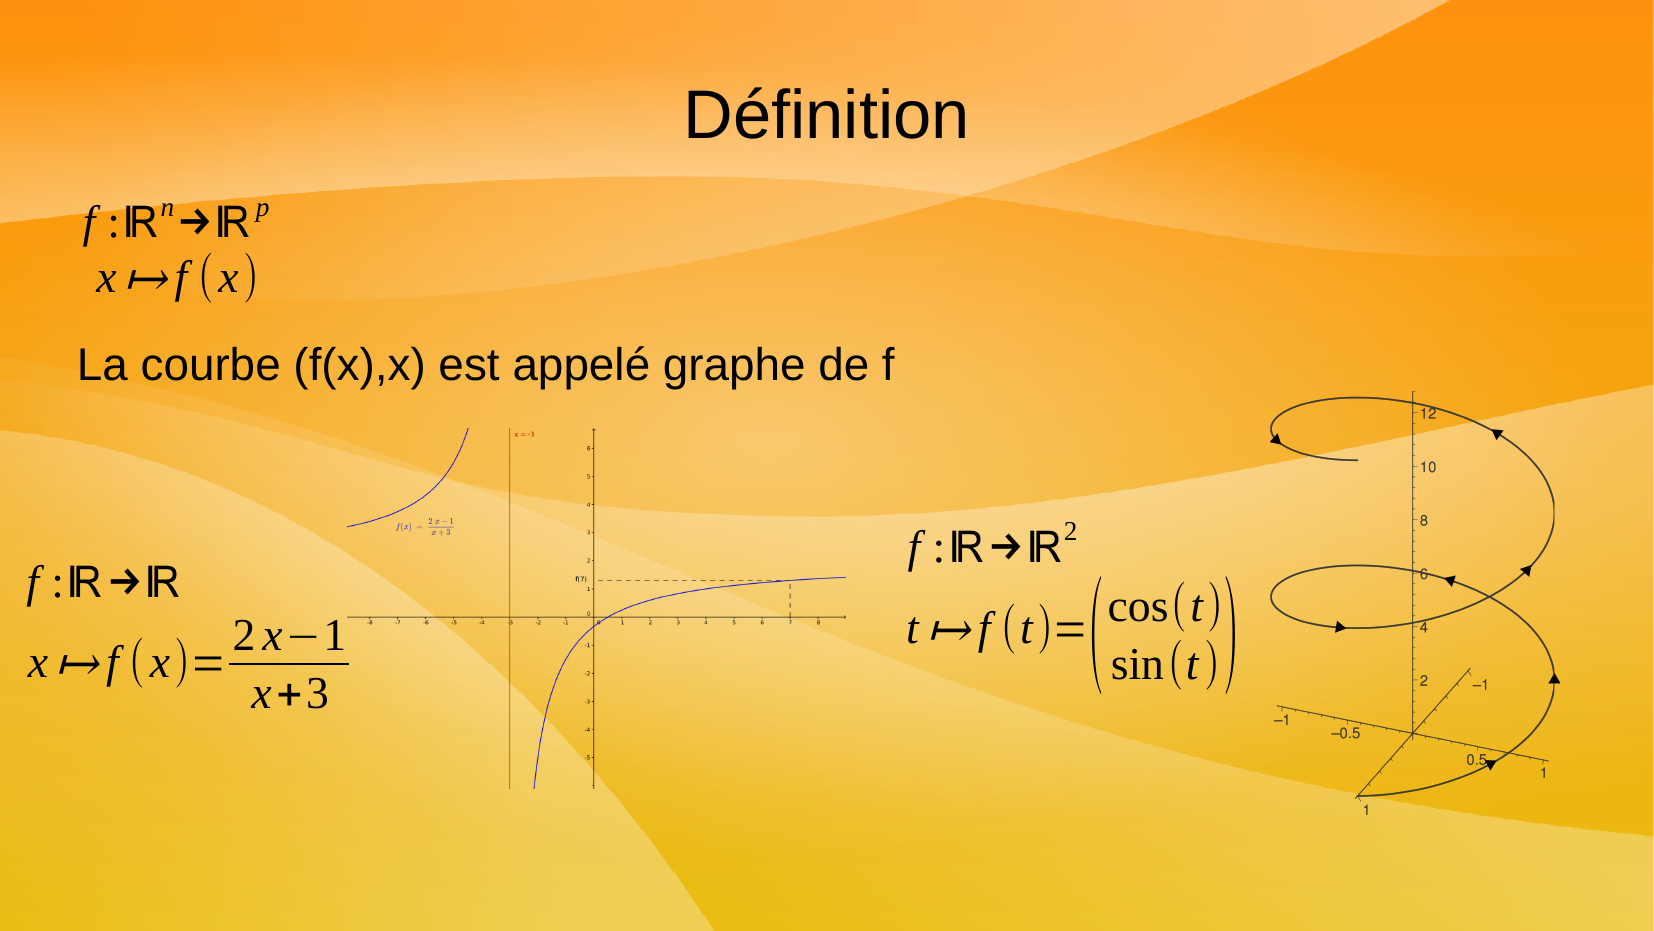

# Définition
La courbe (f(x),x) est appelé graphe de f